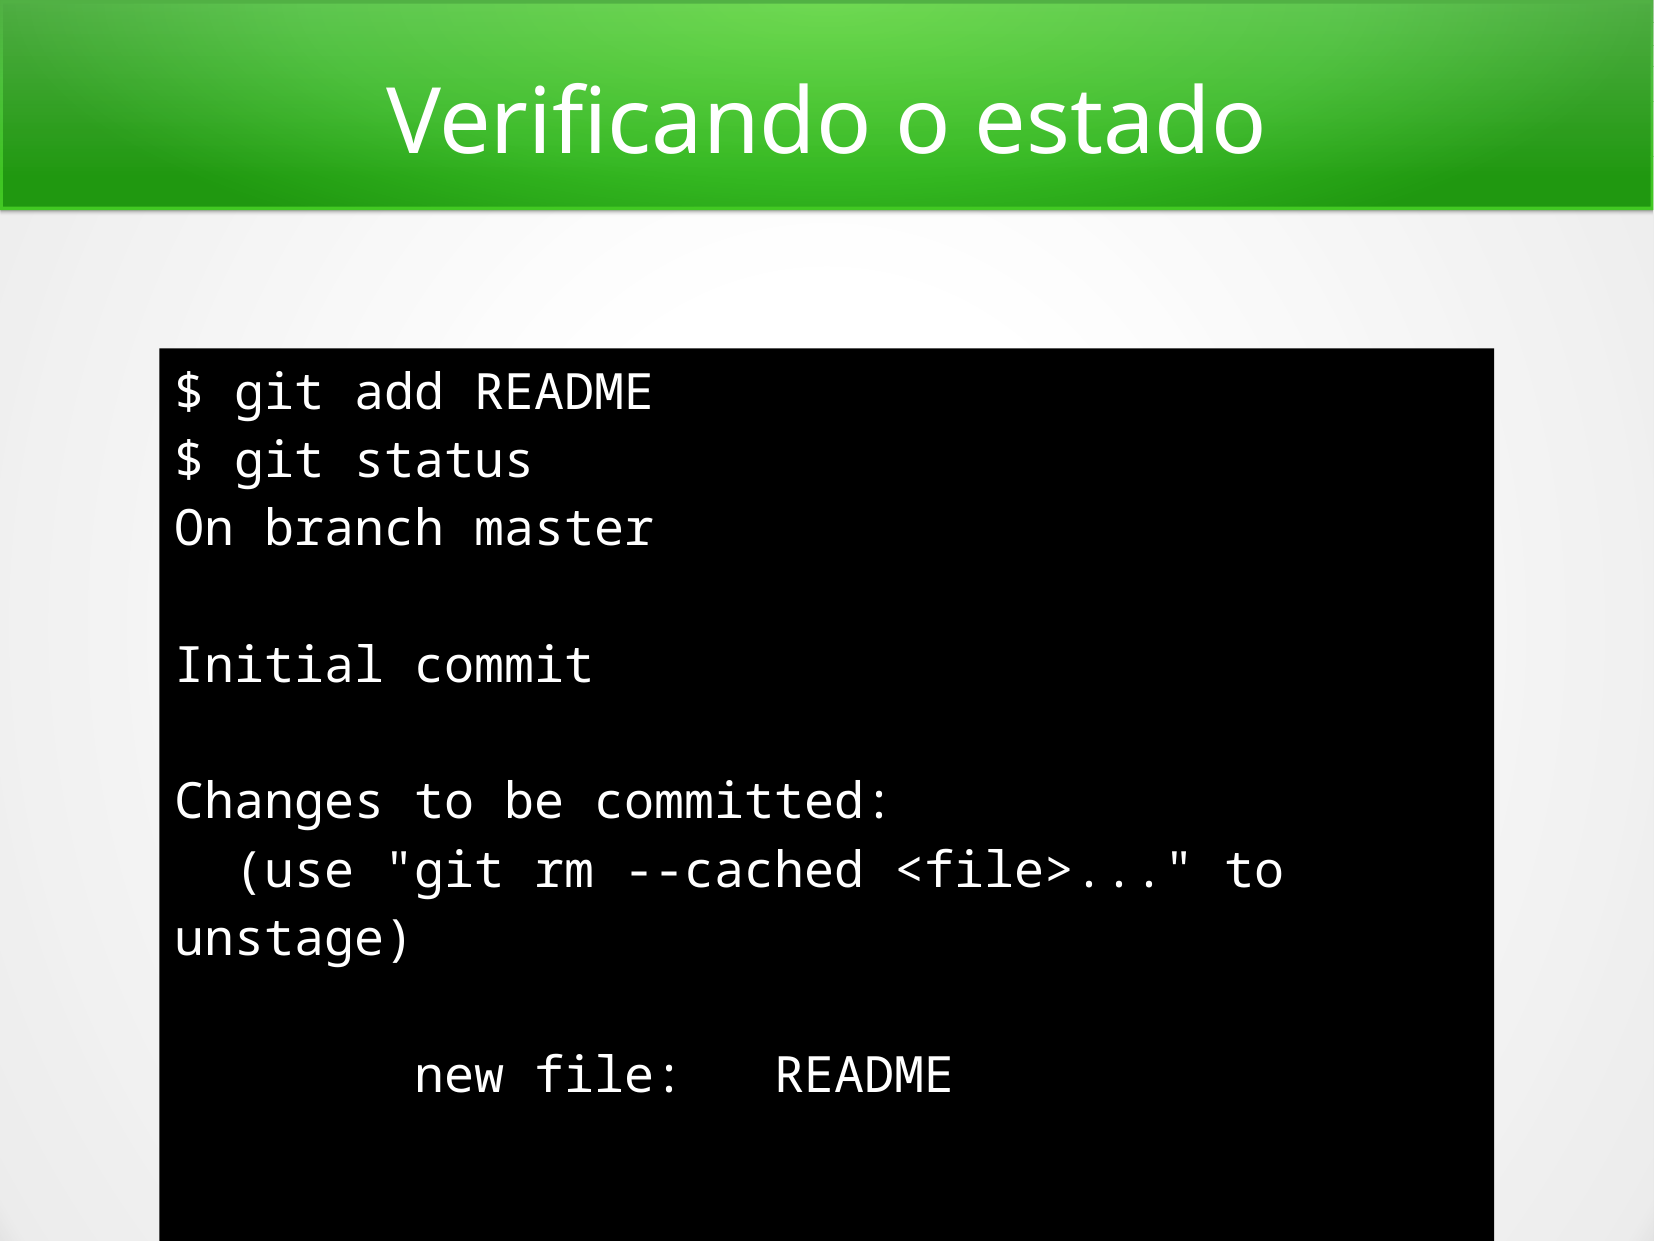

# Verificando o estado
$ git add README
$ git status
On branch master
Initial commit
Changes to be committed:
 (use "git rm --cached <file>..." to unstage)
 new file: README